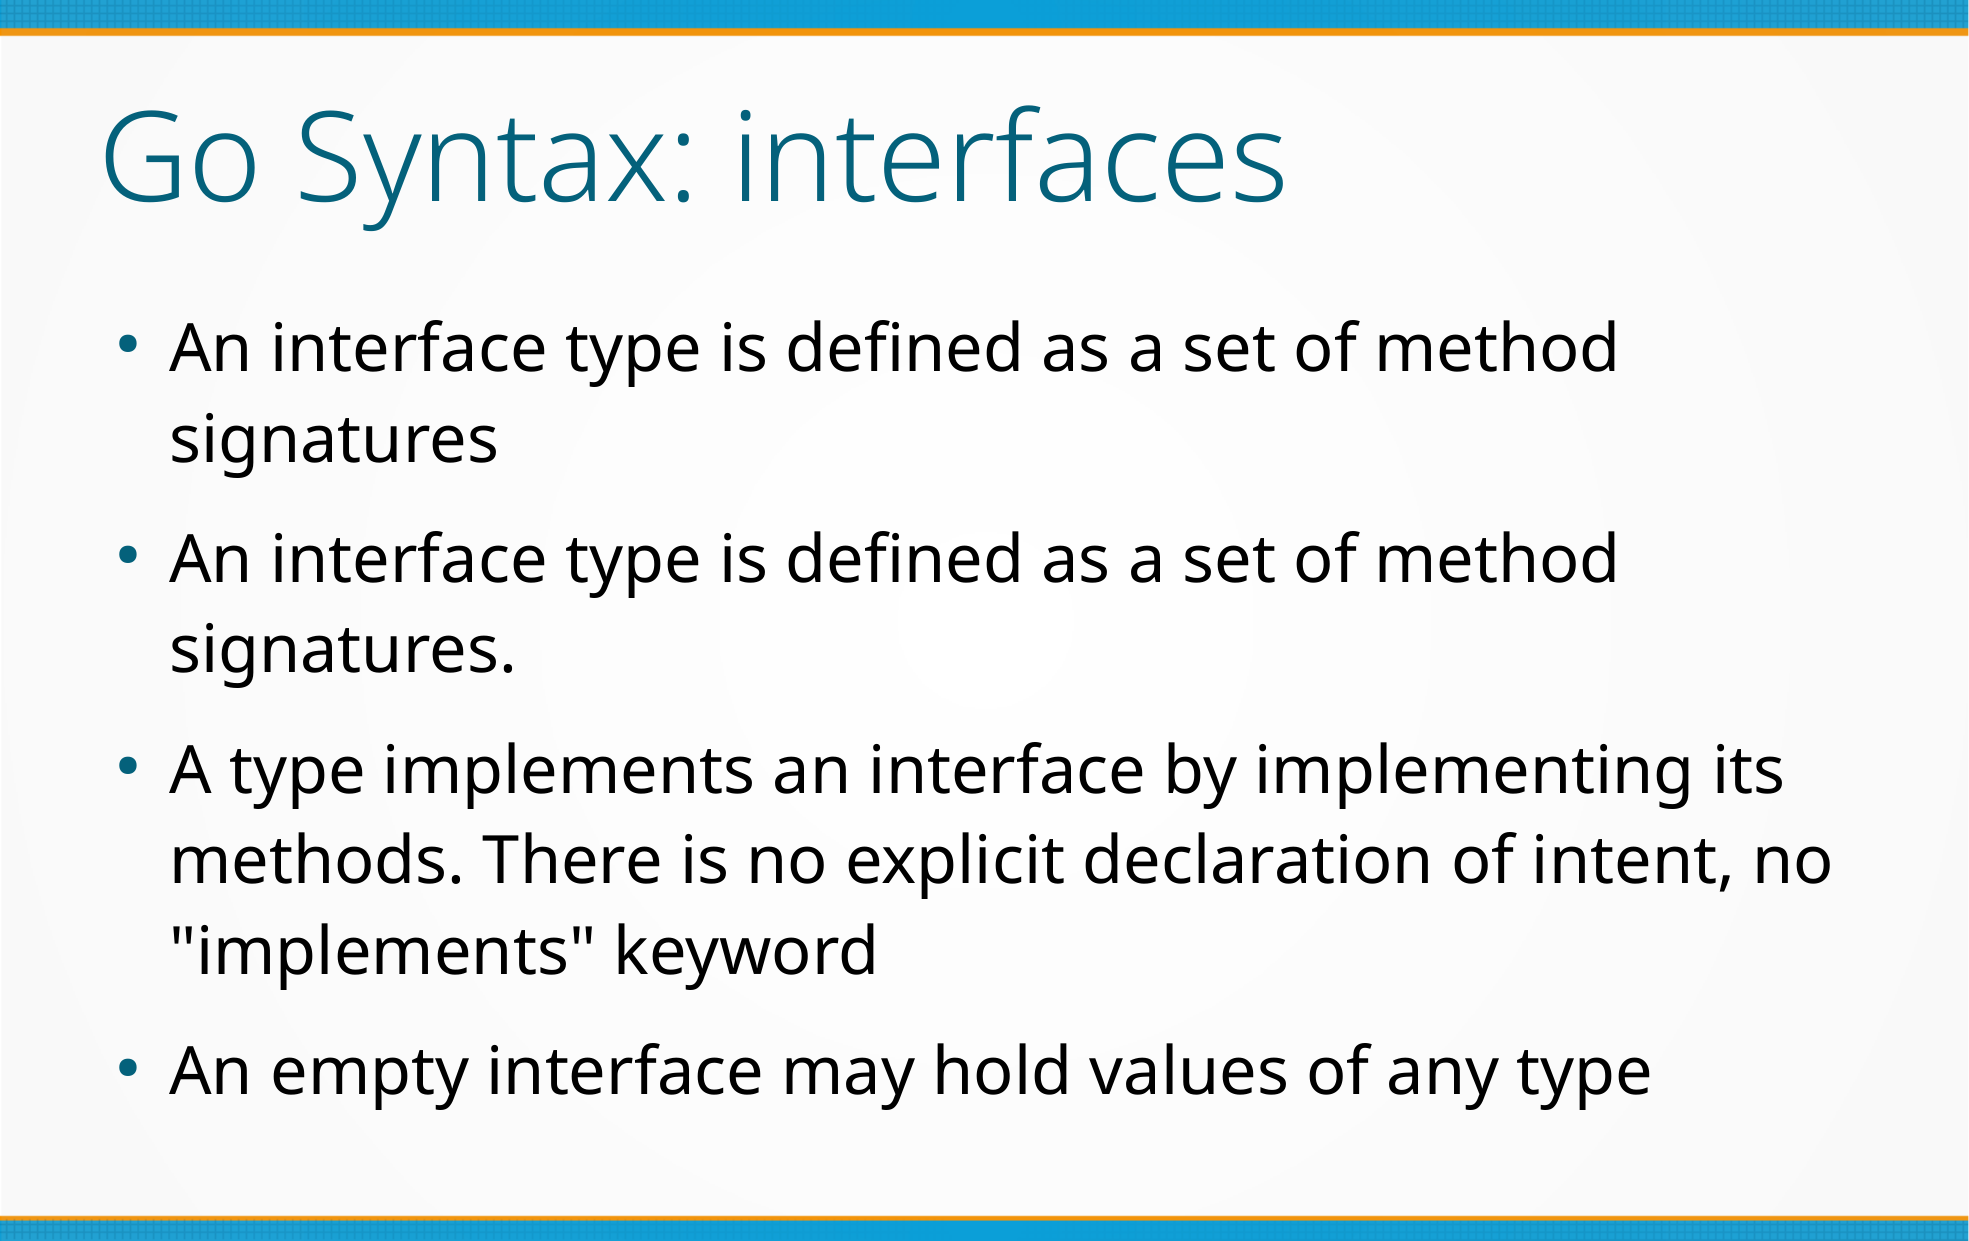

# Go Syntax: interfaces
An interface type is defined as a set of method signatures
An interface type is defined as a set of method signatures.
A type implements an interface by implementing its methods. There is no explicit declaration of intent, no "implements" keyword
An empty interface may hold values of any type